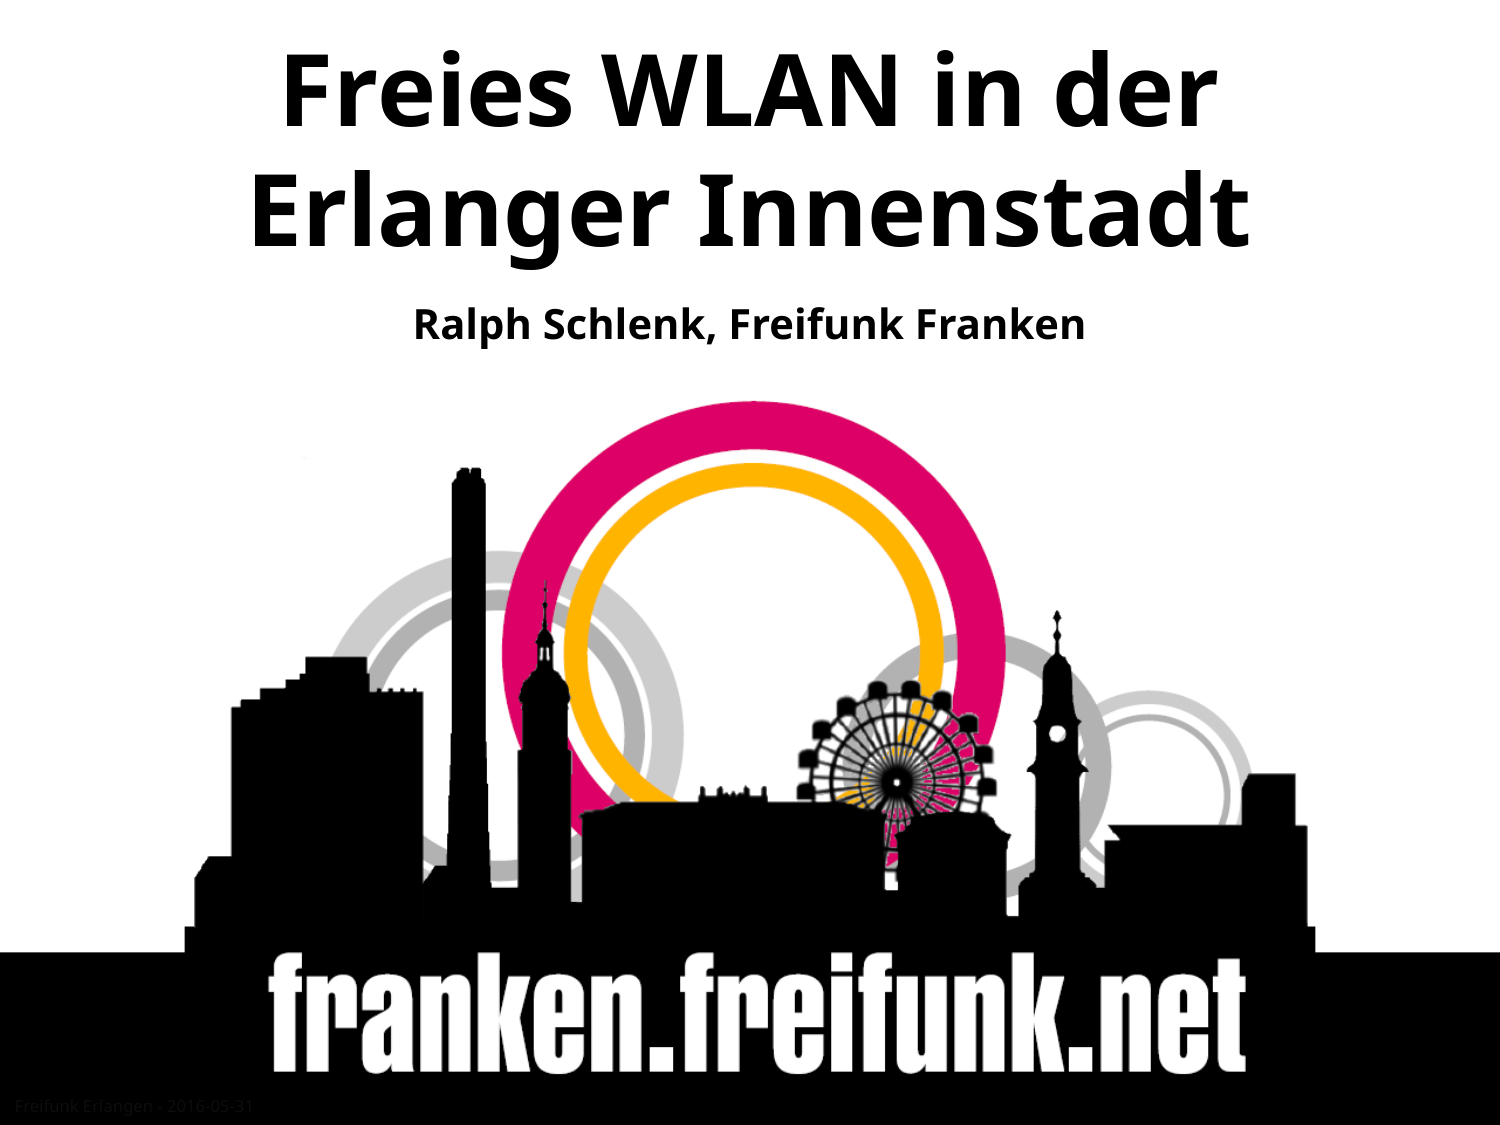

Freies WLAN in der Erlanger Innenstadt
Ralph Schlenk, Freifunk Franken
#
Freifunk Erlangen - 2016-05-31